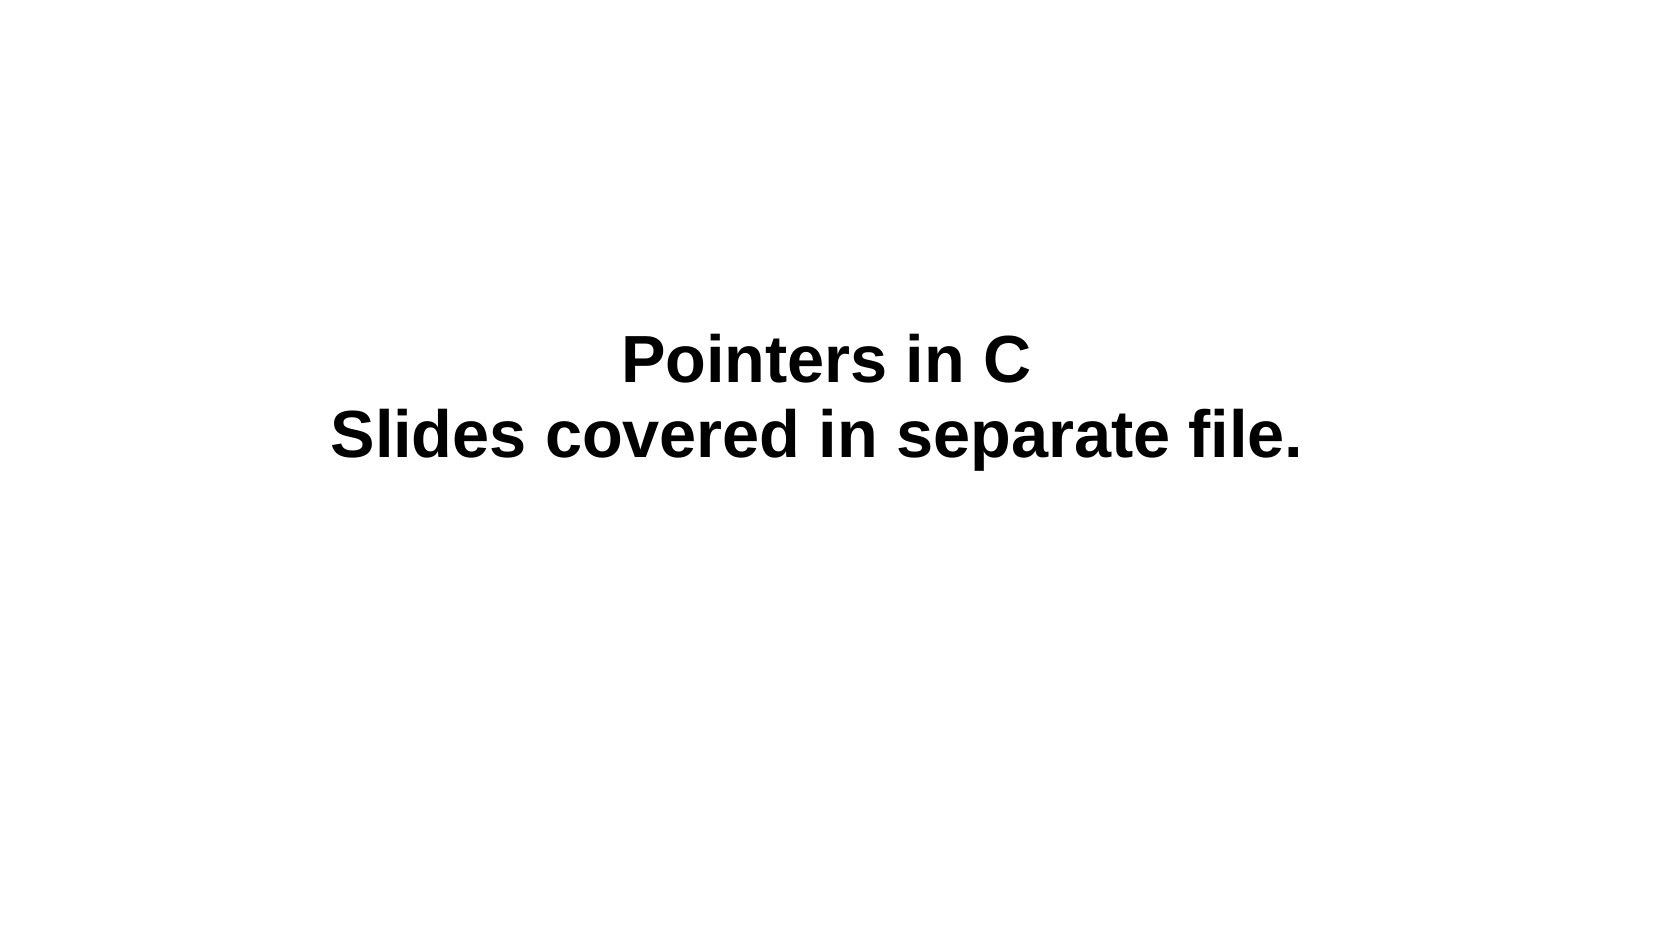

# Pointers in C
Slides covered in separate file.